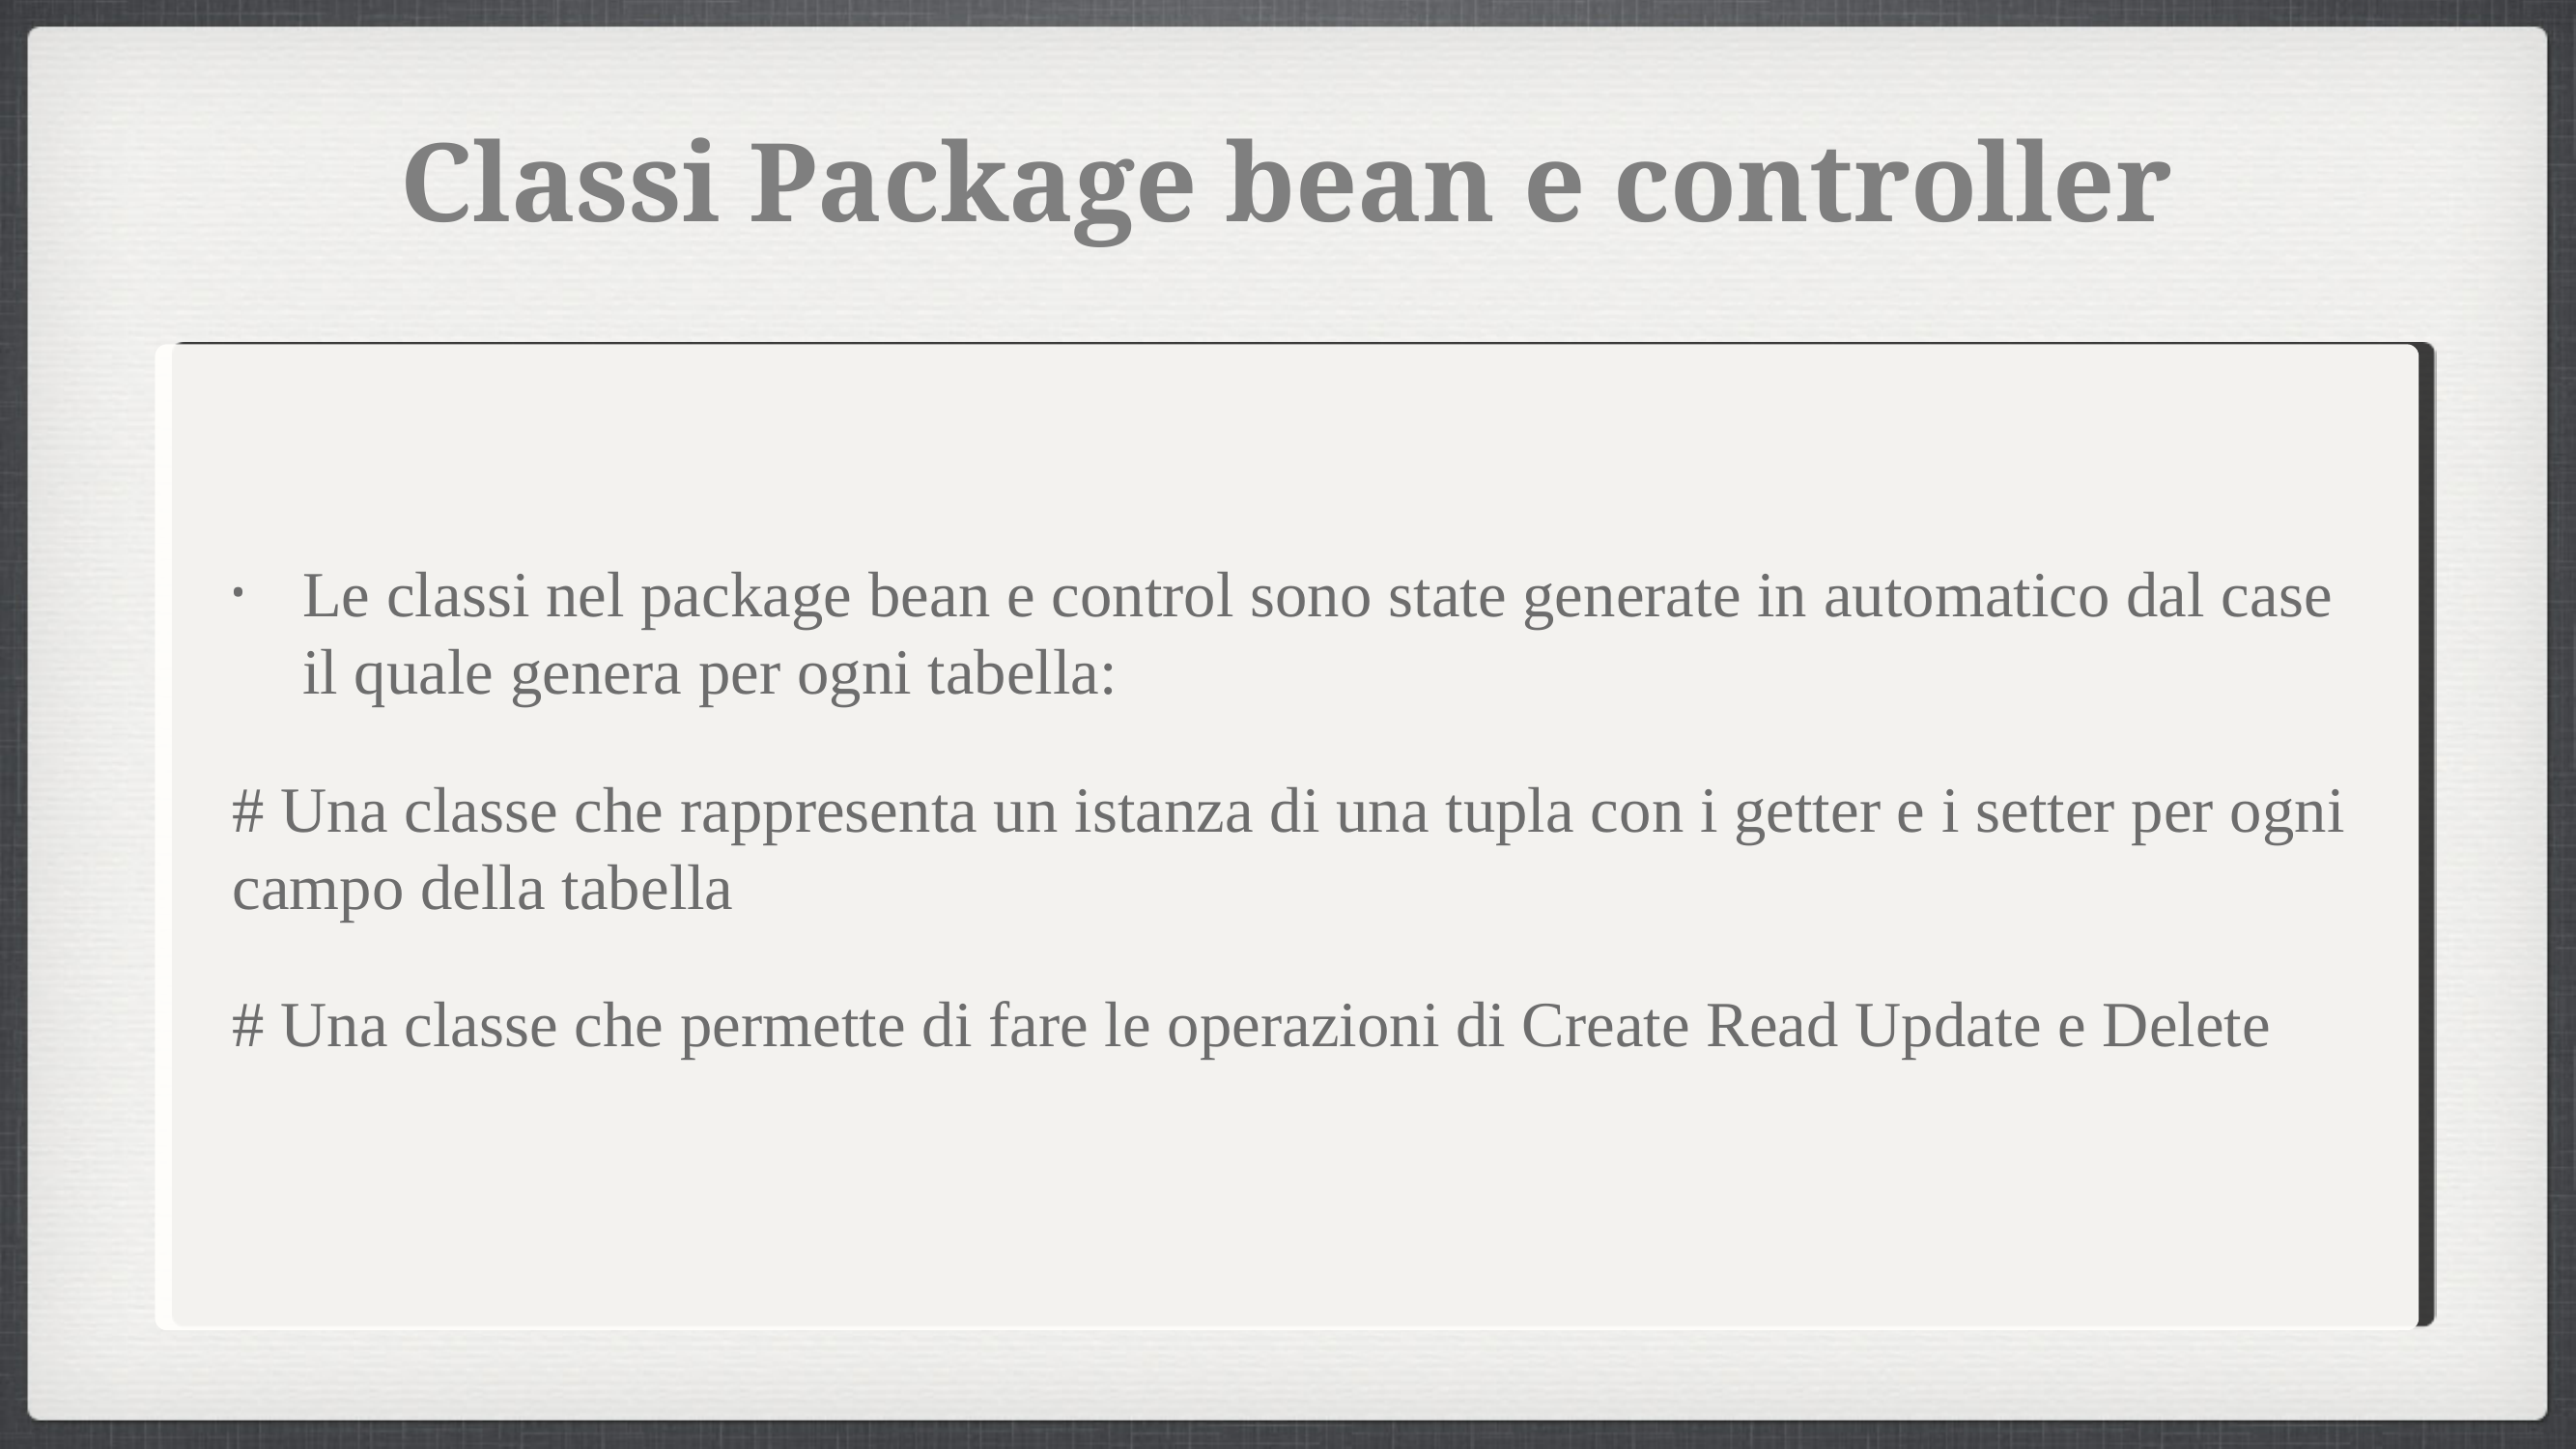

# Classi Package bean e controller
Le classi nel package bean e control sono state generate in automatico dal case il quale genera per ogni tabella:
# Una classe che rappresenta un istanza di una tupla con i getter e i setter per ogni campo della tabella
# Una classe che permette di fare le operazioni di Create Read Update e Delete